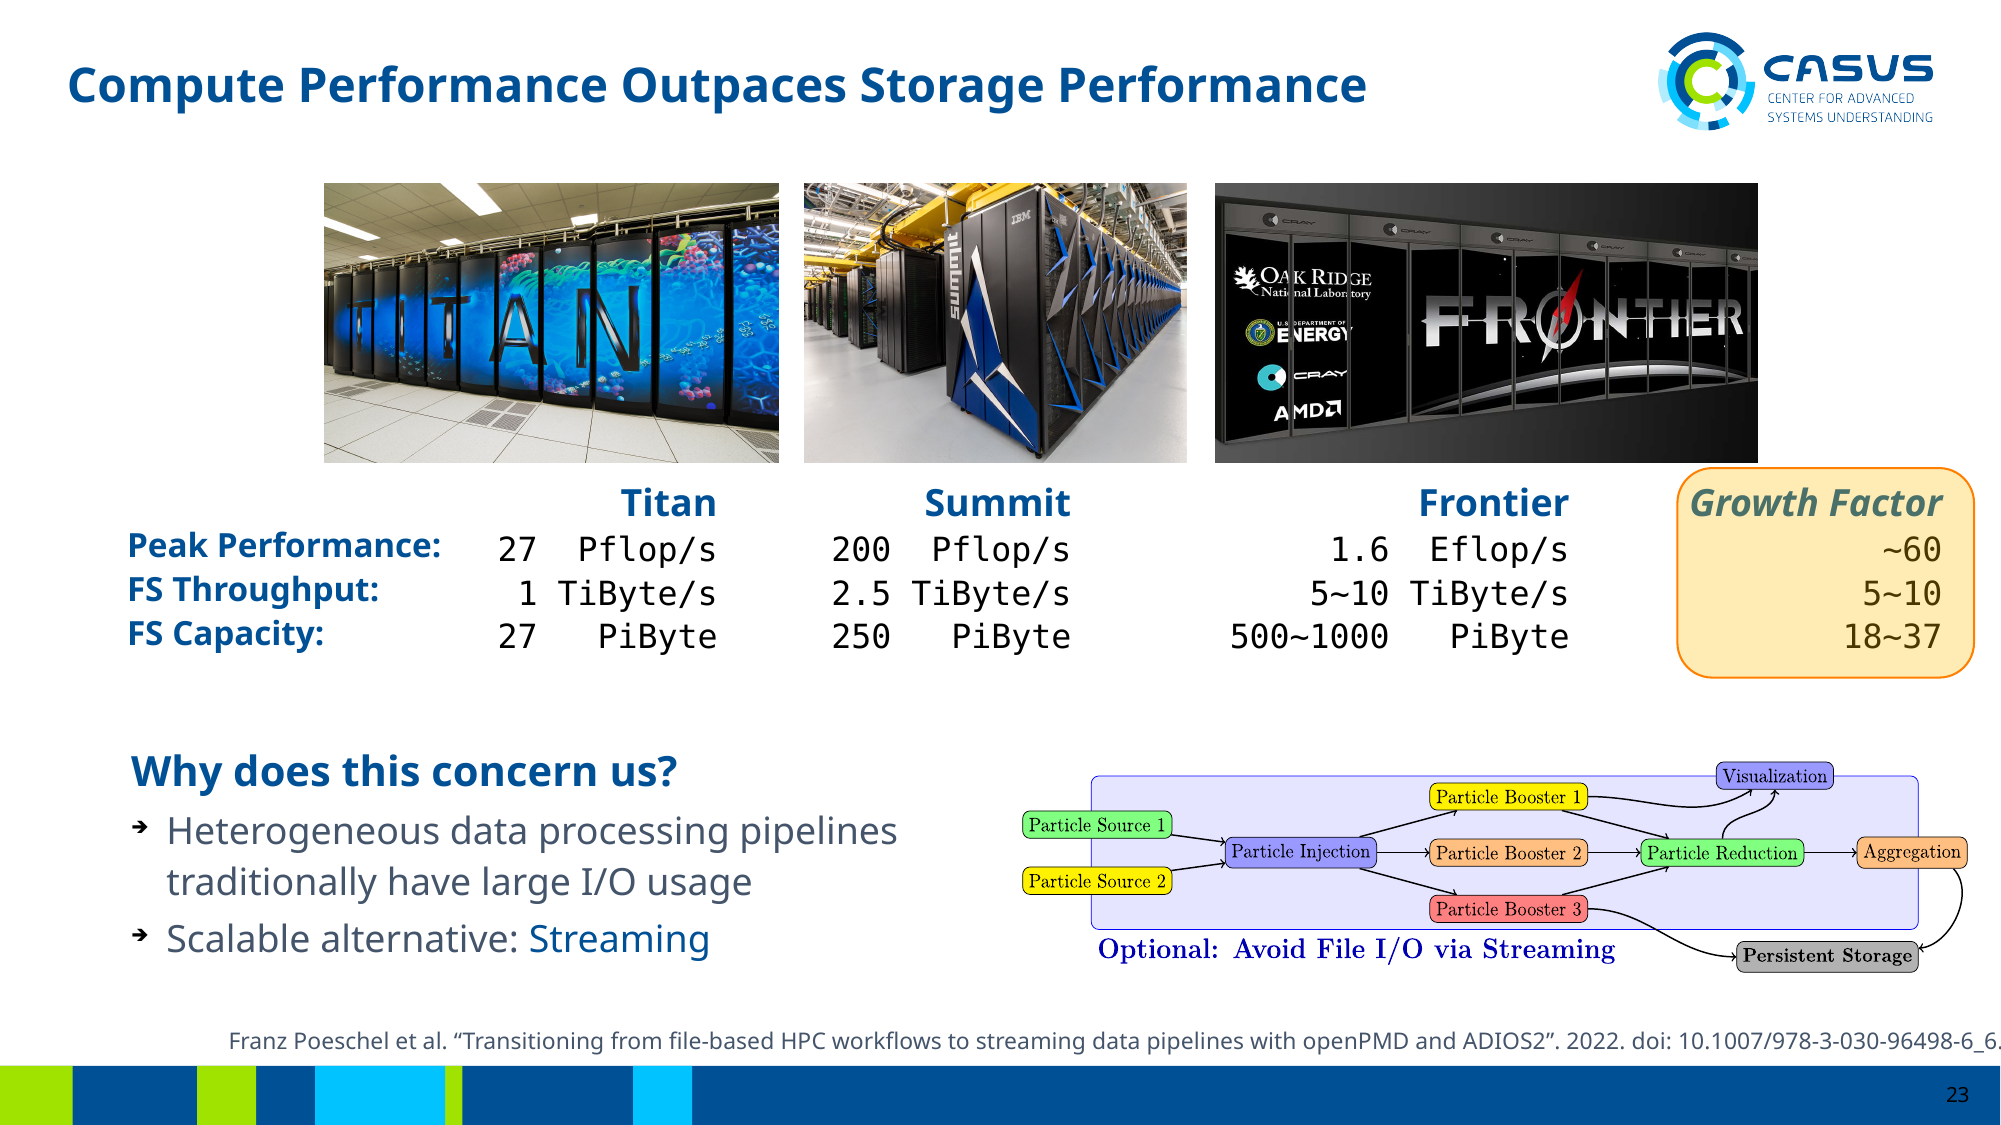

# Compute Performance Outpaces Storage Performance
Titan
27 Pflop/s
1 TiByte/s
27 PiByte
Summit
200 Pflop/s
2.5 TiByte/s
250 PiByte
Frontier
1.6 Eflop/s
5~10 TiByte/s
500~1000 PiByte
Growth Factor
~60
5~10
18~37
Peak Performance:
FS Throughput:
FS Capacity:
Why does this concern us?
Heterogeneous data processing pipelines traditionally have large I/O usage
Scalable alternative: Streaming
Franz Poeschel et al. “Transitioning from file-based HPC workflows to streaming data pipelines with openPMD and ADIOS2”. 2022. doi: 10.1007/978-3-030-96498-6_6.
23